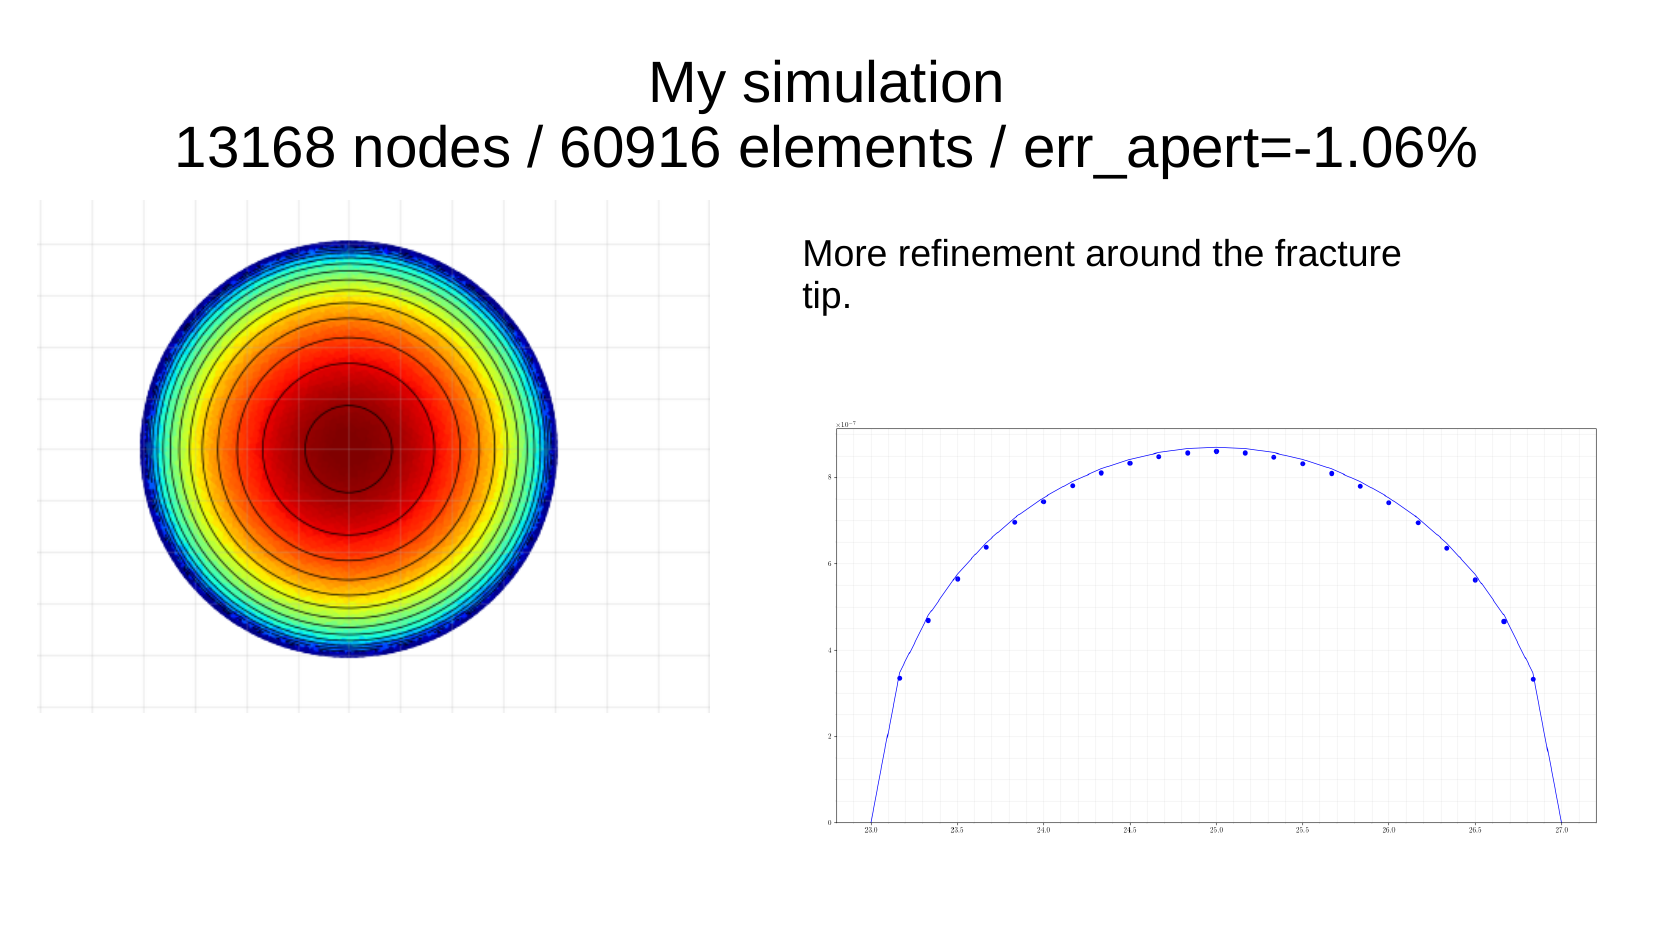

# My simulation 13168 nodes / 60916 elements / err_apert=-1.06%
More refinement around the fracture tip.